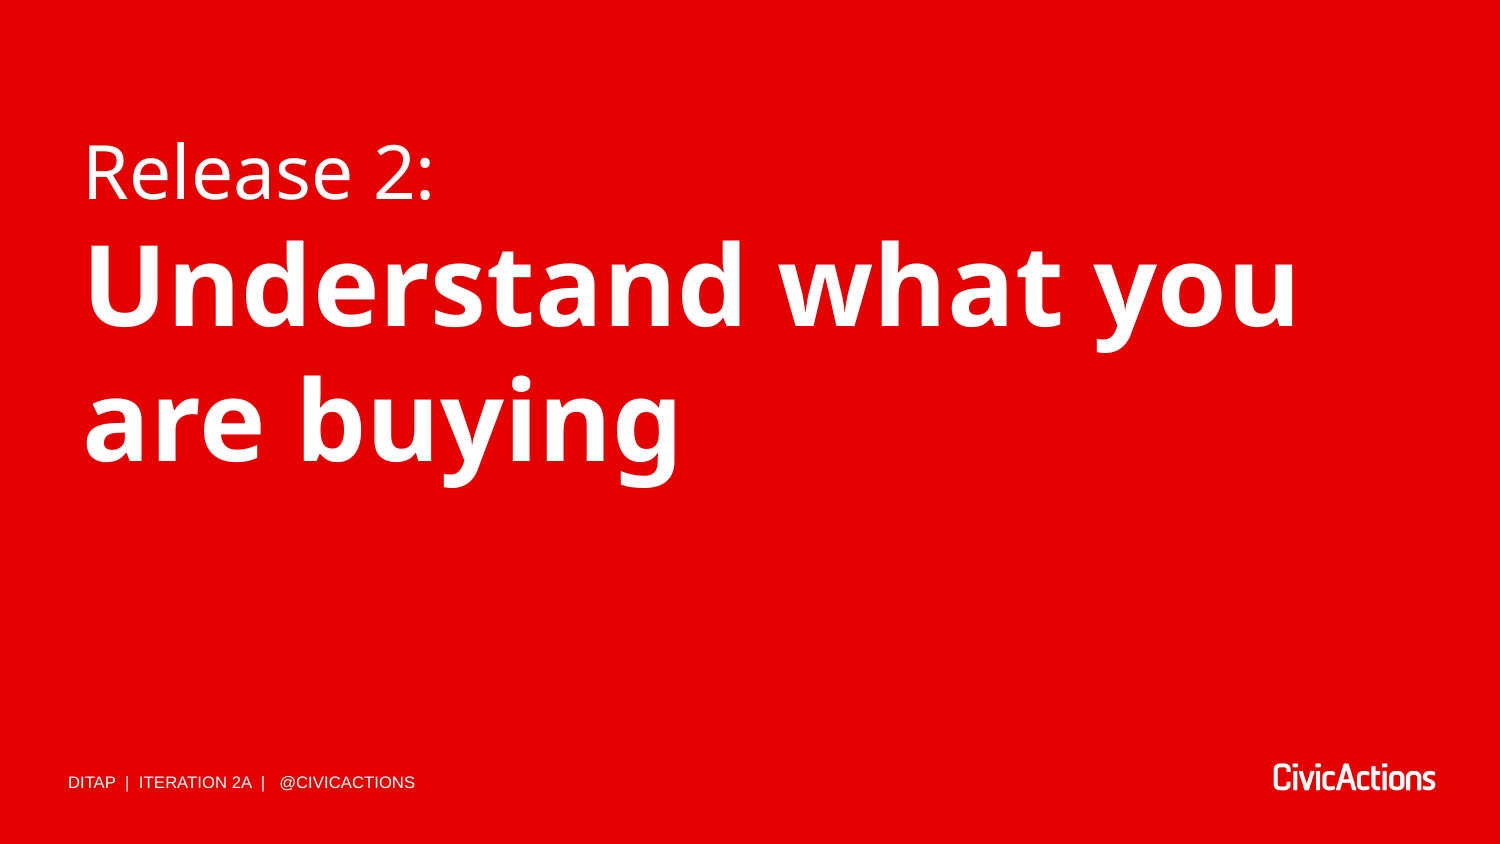

# Release 2: Understand what you are buying